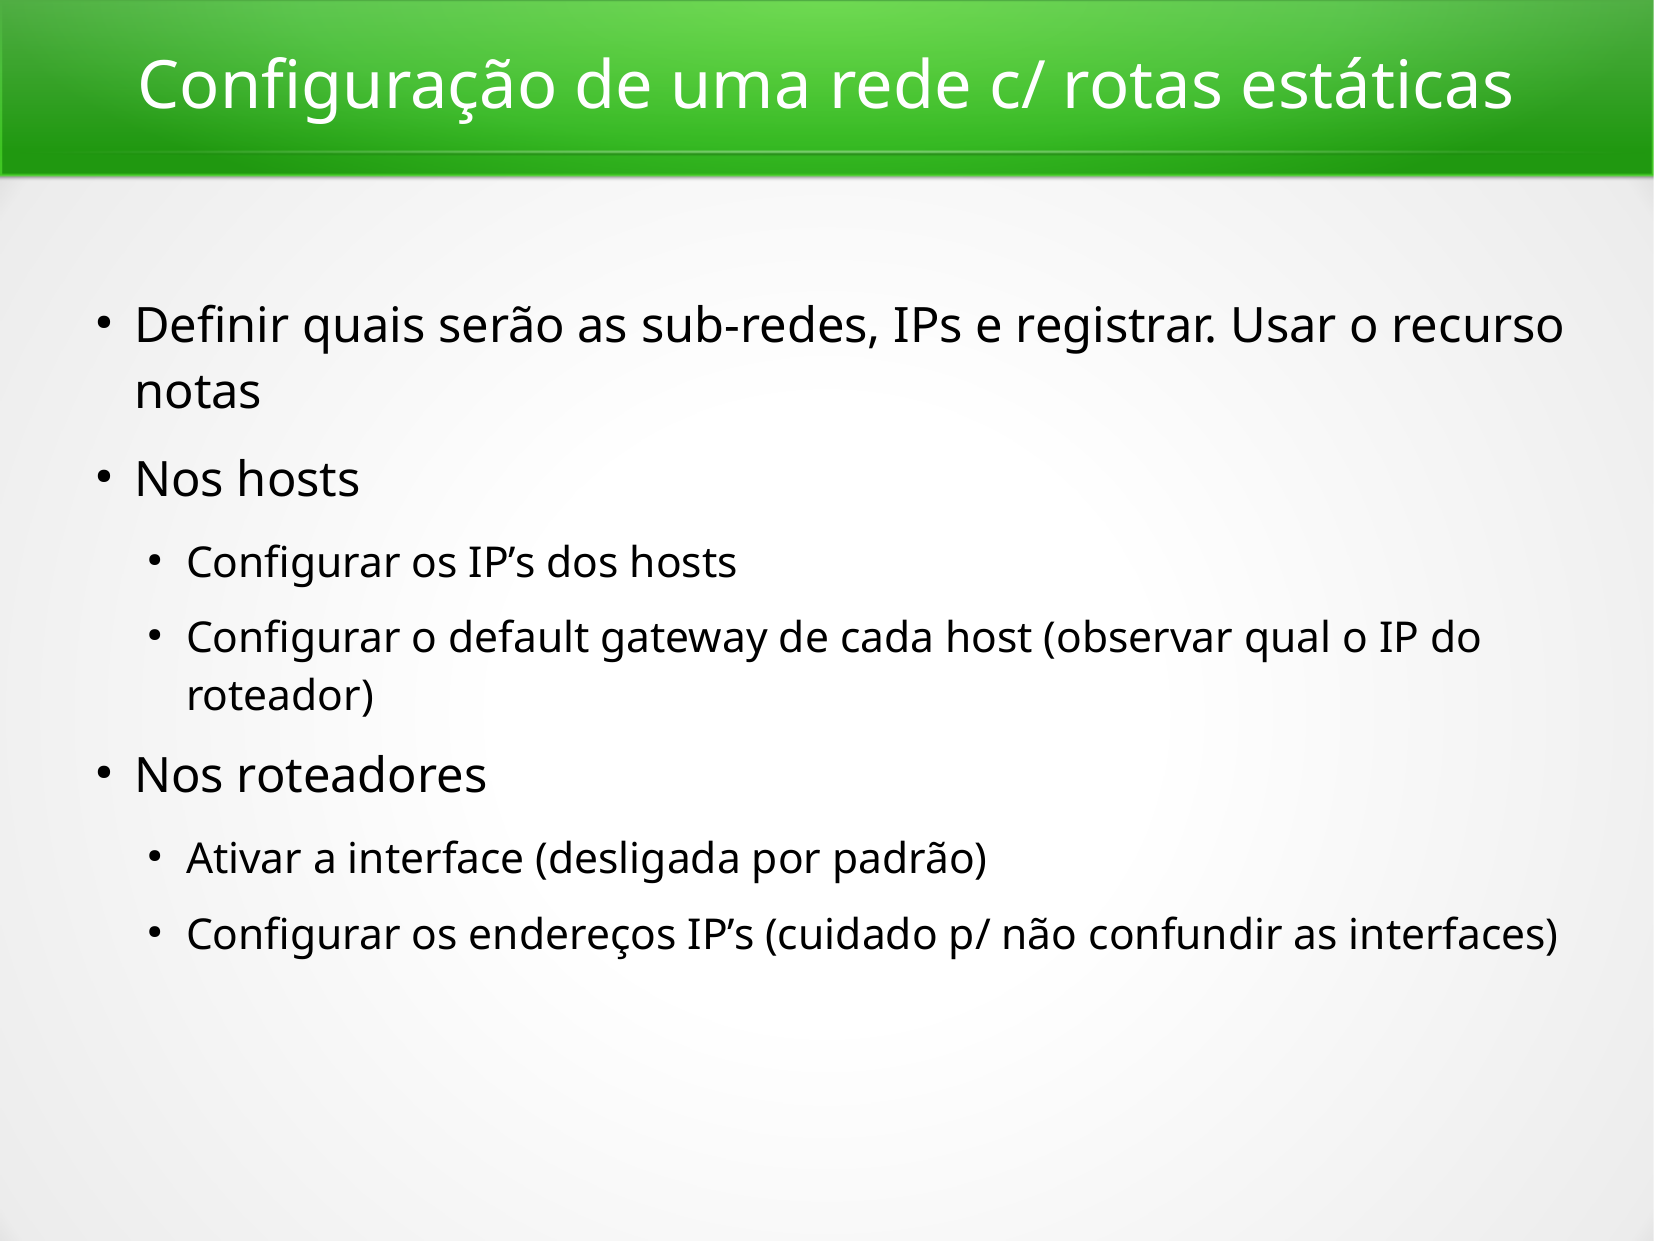

# Configuração de uma rede c/ rotas estáticas
Definir quais serão as sub-redes, IPs e registrar. Usar o recurso notas
Nos hosts
Configurar os IP’s dos hosts
Configurar o default gateway de cada host (observar qual o IP do roteador)
Nos roteadores
Ativar a interface (desligada por padrão)
Configurar os endereços IP’s (cuidado p/ não confundir as interfaces)